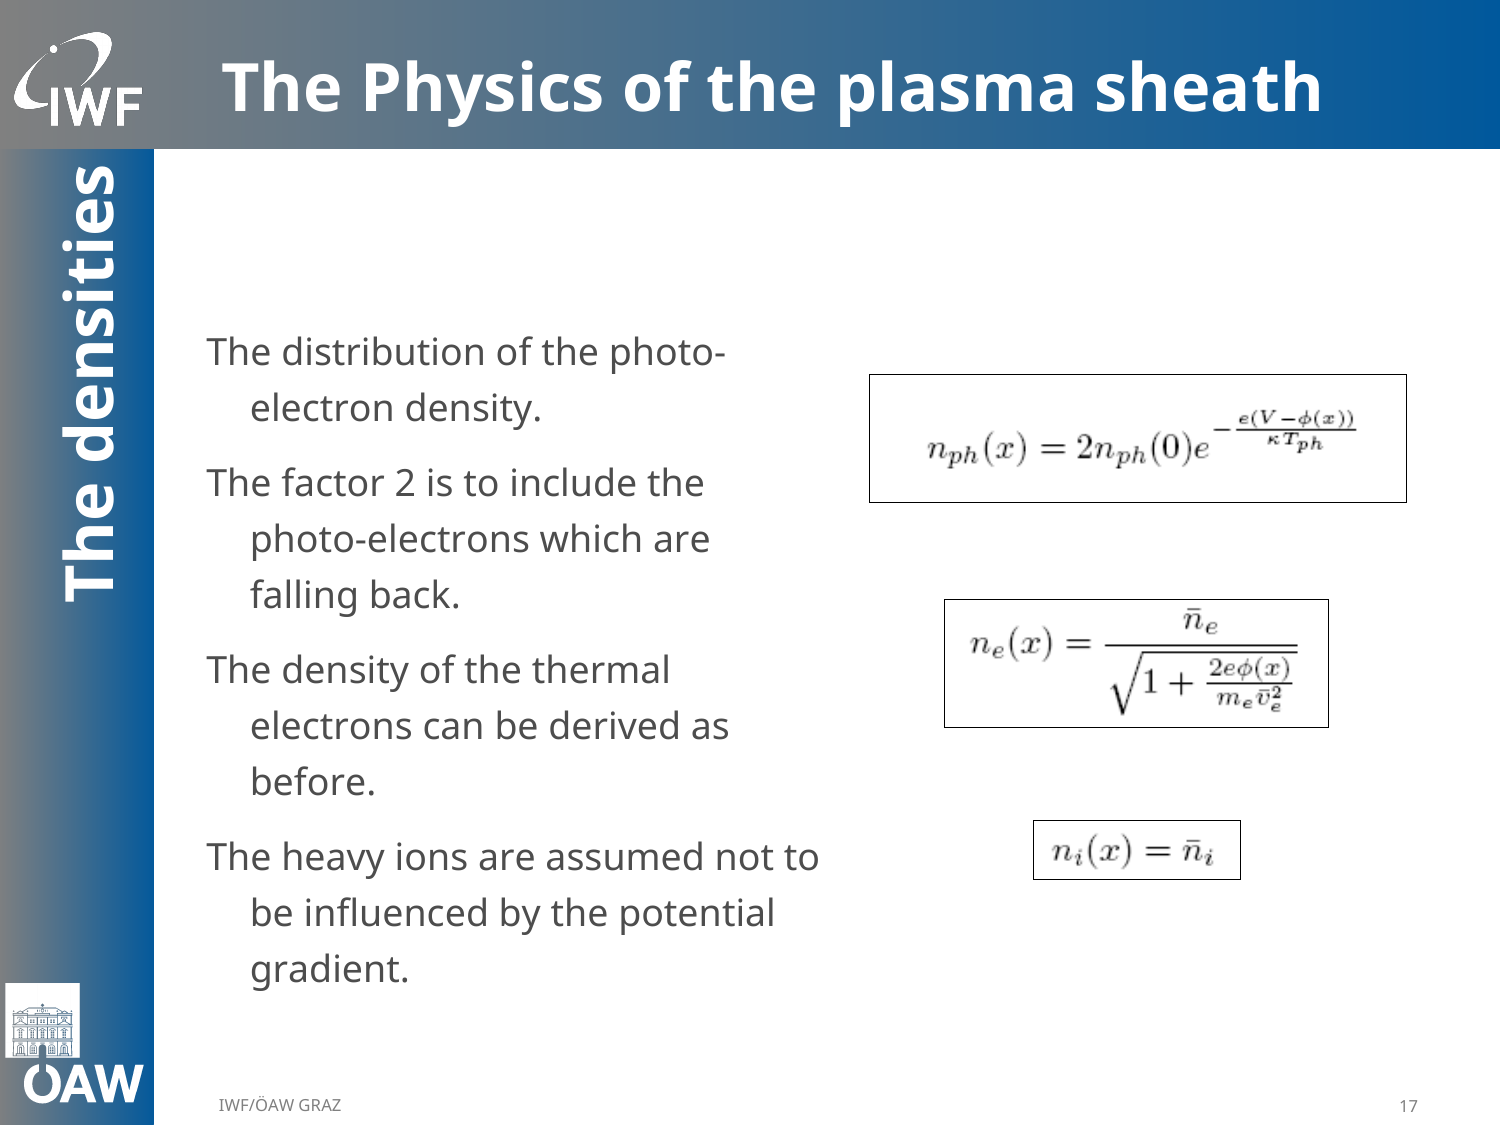

The Physics of the plasma sheath
# The distribution of the photo-electron density.
The factor 2 is to include the photo-electrons which are falling back.
The density of the thermal electrons can be derived as before.
The heavy ions are assumed not to be influenced by the potential gradient.
The densities
IWF/ÖAW GRAZ
17